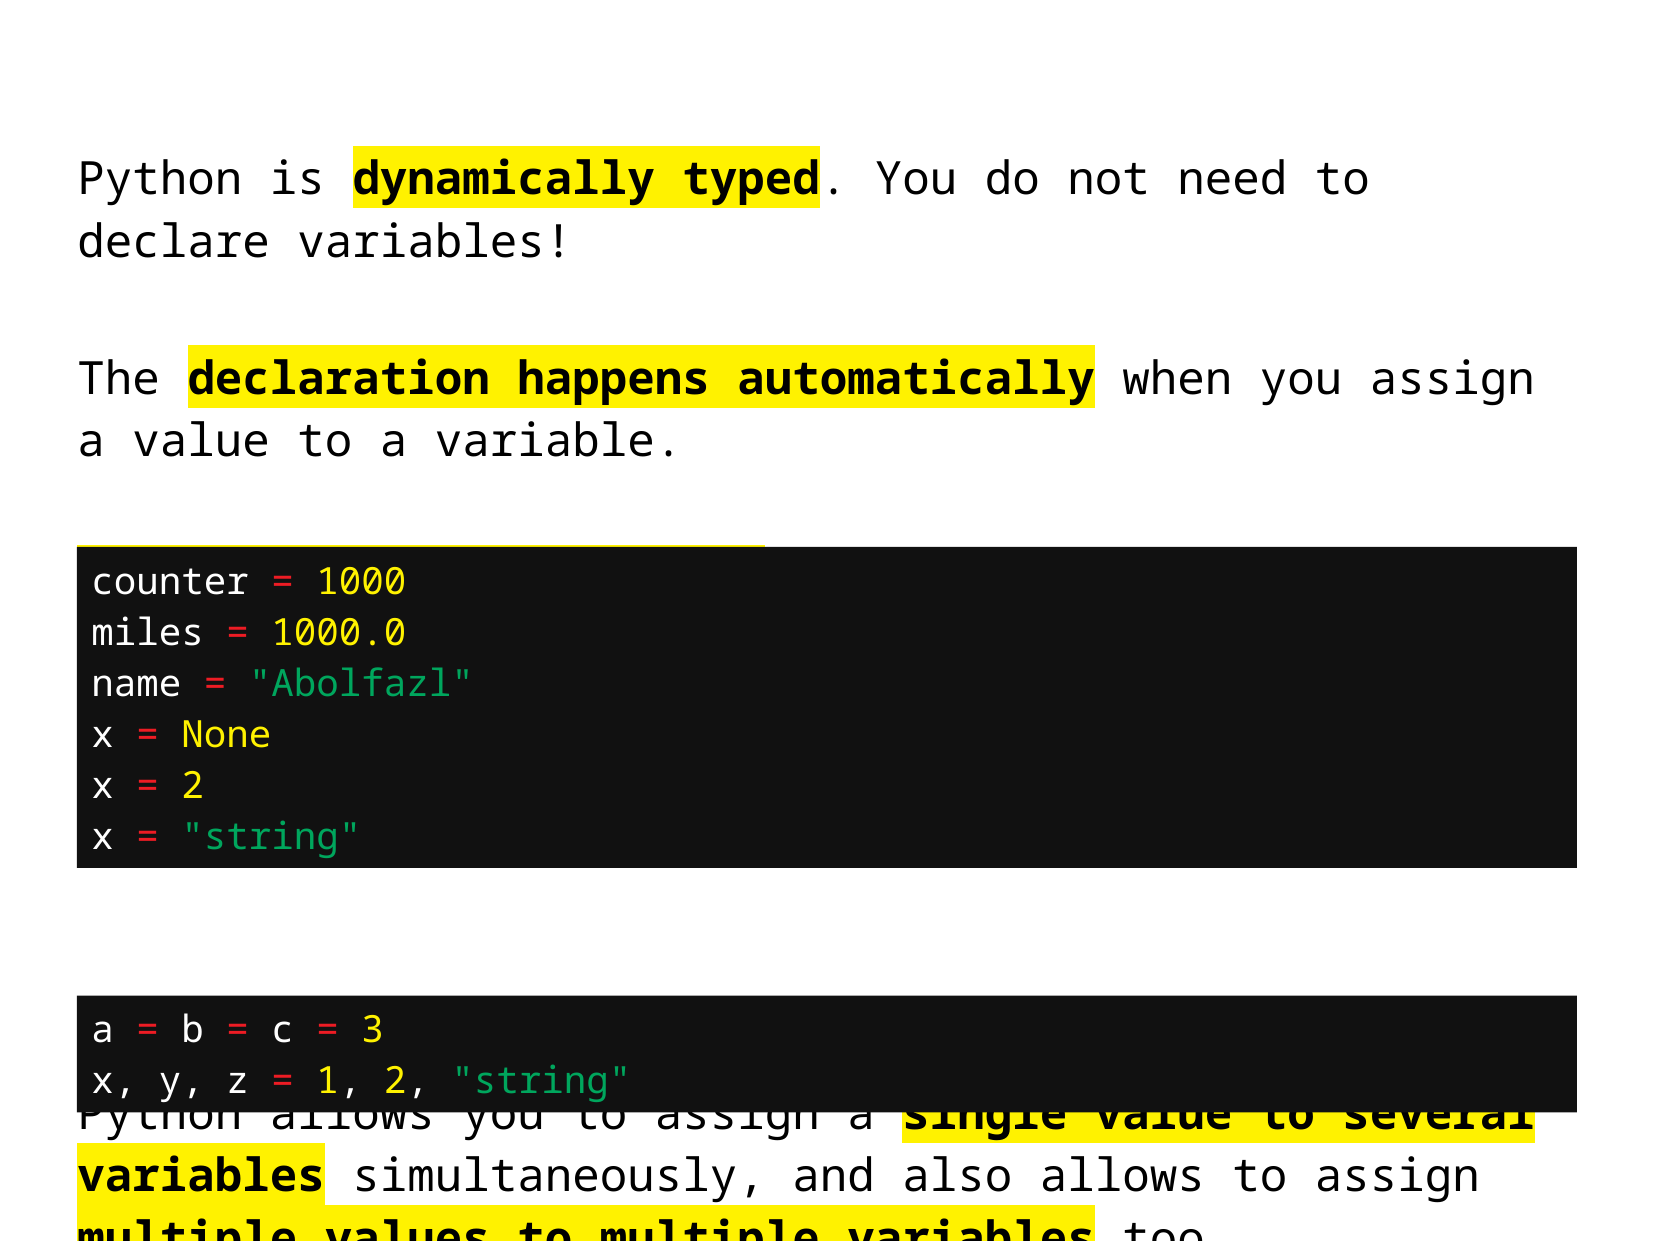

Python is dynamically typed. You do not need to declare variables!
The declaration happens automatically when you assign a value to a variable.
Variables can change type, simply by assigning them a new value of a different type.
Python allows you to assign a single value to several variables simultaneously, and also allows to assign multiple values to multiple variables too.
counter = 1000
miles = 1000.0
name = "Abolfazl"
x = None
x = 2
x = "string"
a = b = c = 3
x, y, z = 1, 2, "string"